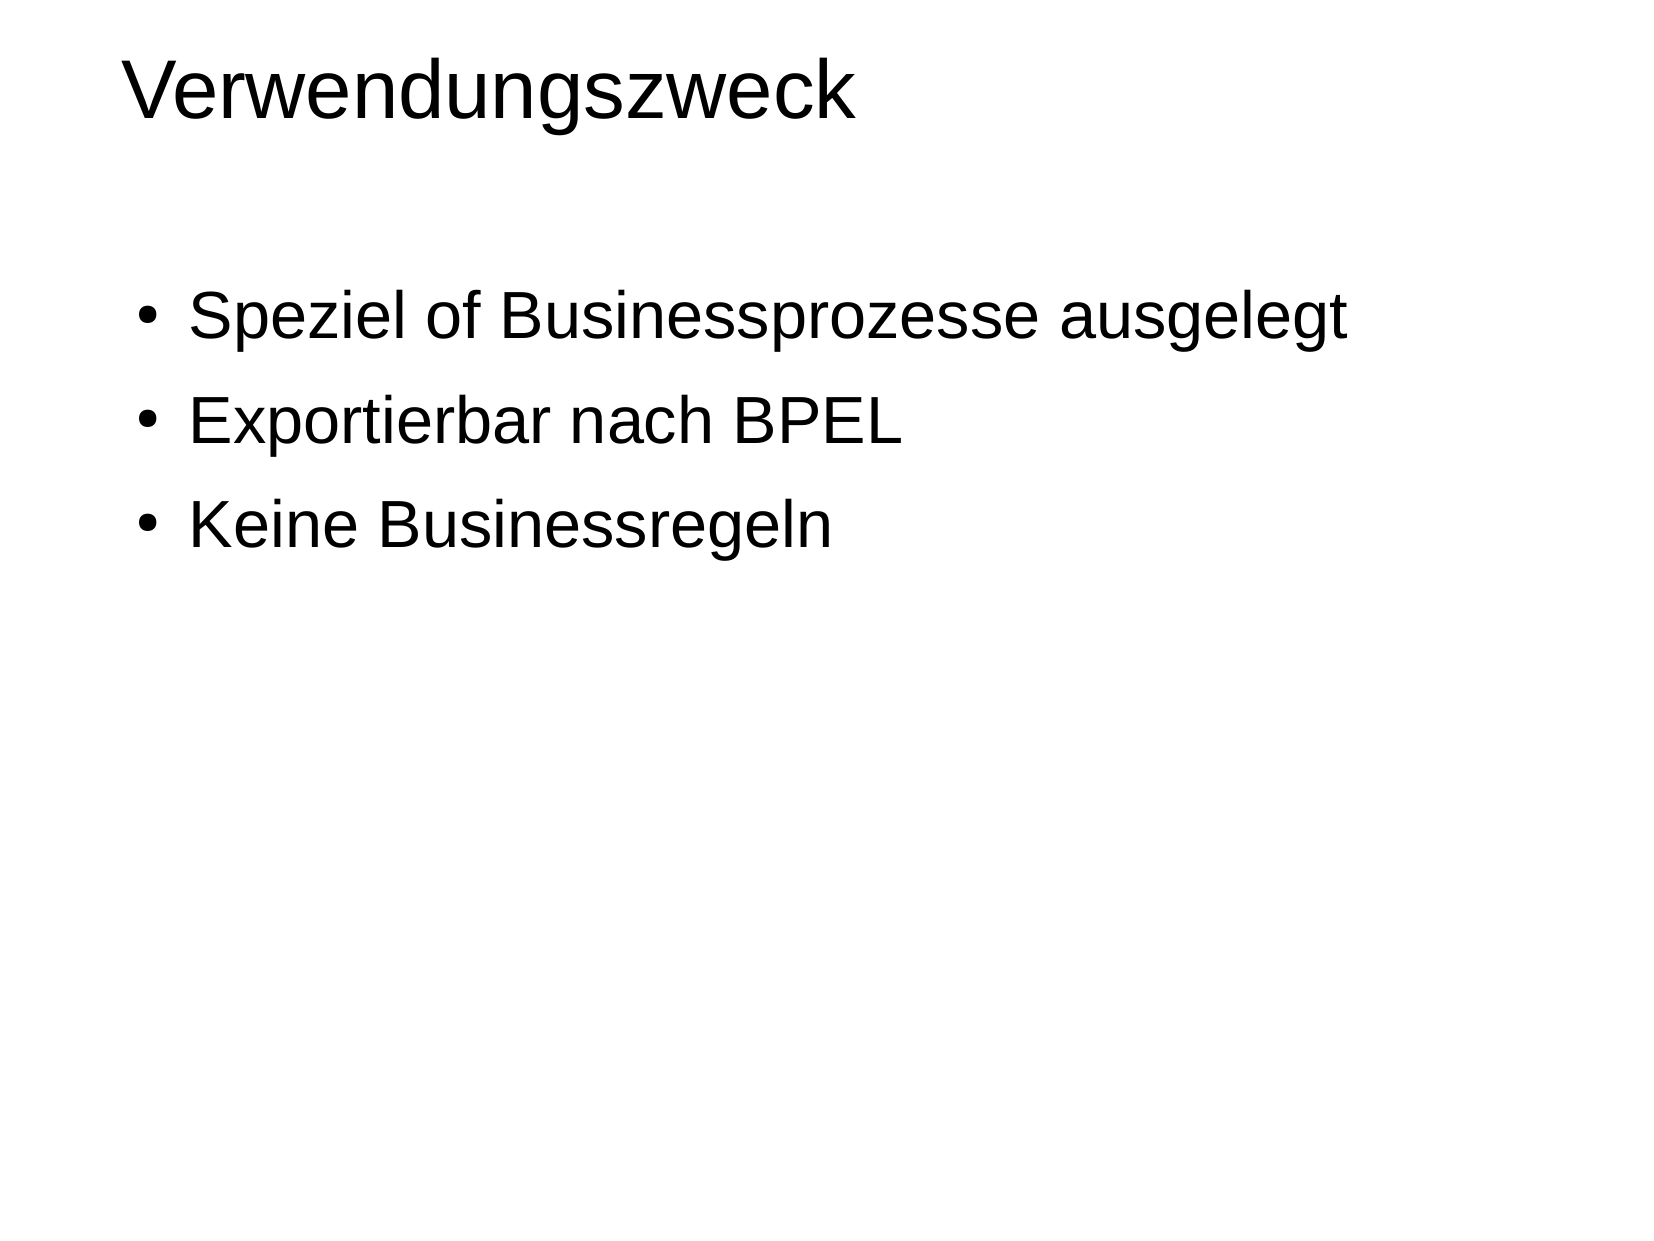

Verwendungszweck
# Speziel of Businessprozesse ausgelegt
Exportierbar nach BPEL
Keine Businessregeln